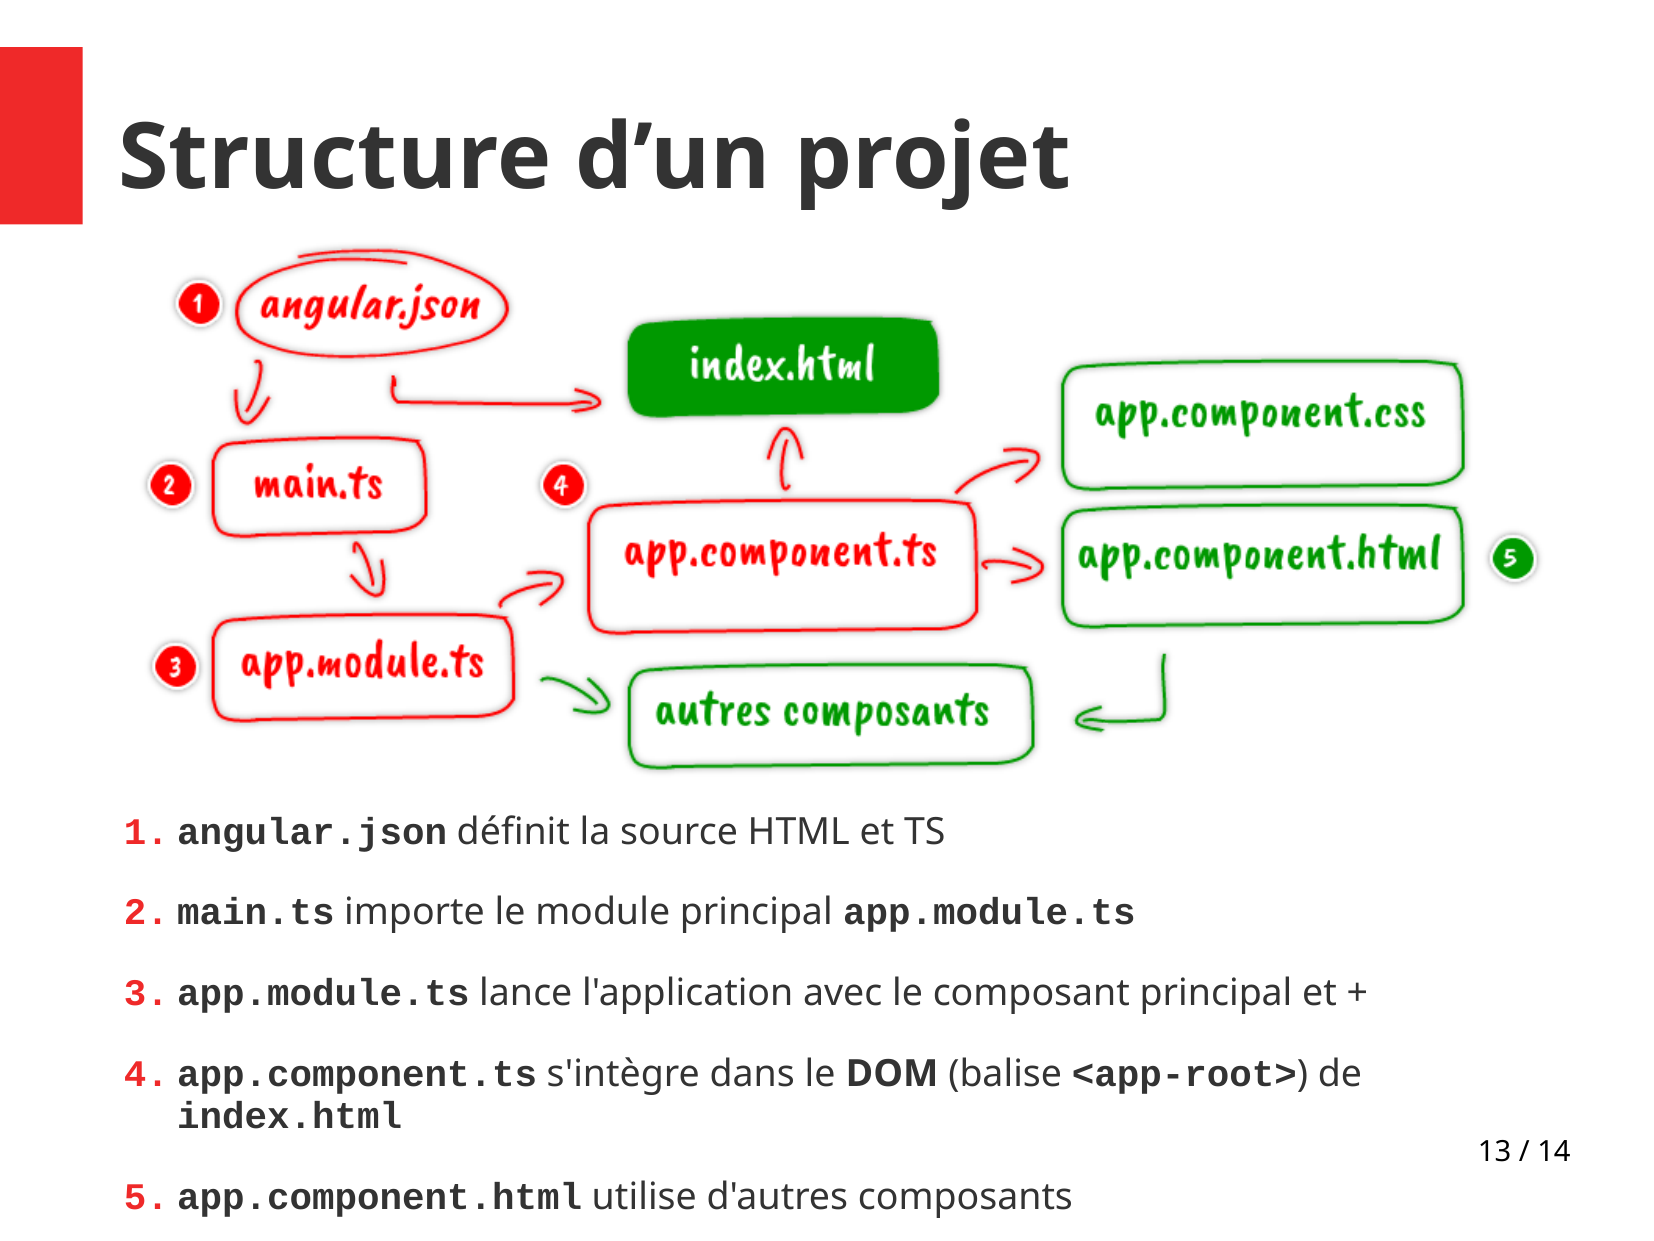

# Structure d’un projet
angular.json définit la source HTML et TS
main.ts importe le module principal app.module.ts
app.module.ts lance l'application avec le composant principal et +
app.component.ts s'intègre dans le DOM (balise <app-root>) de index.html
app.component.html utilise d'autres composants
13